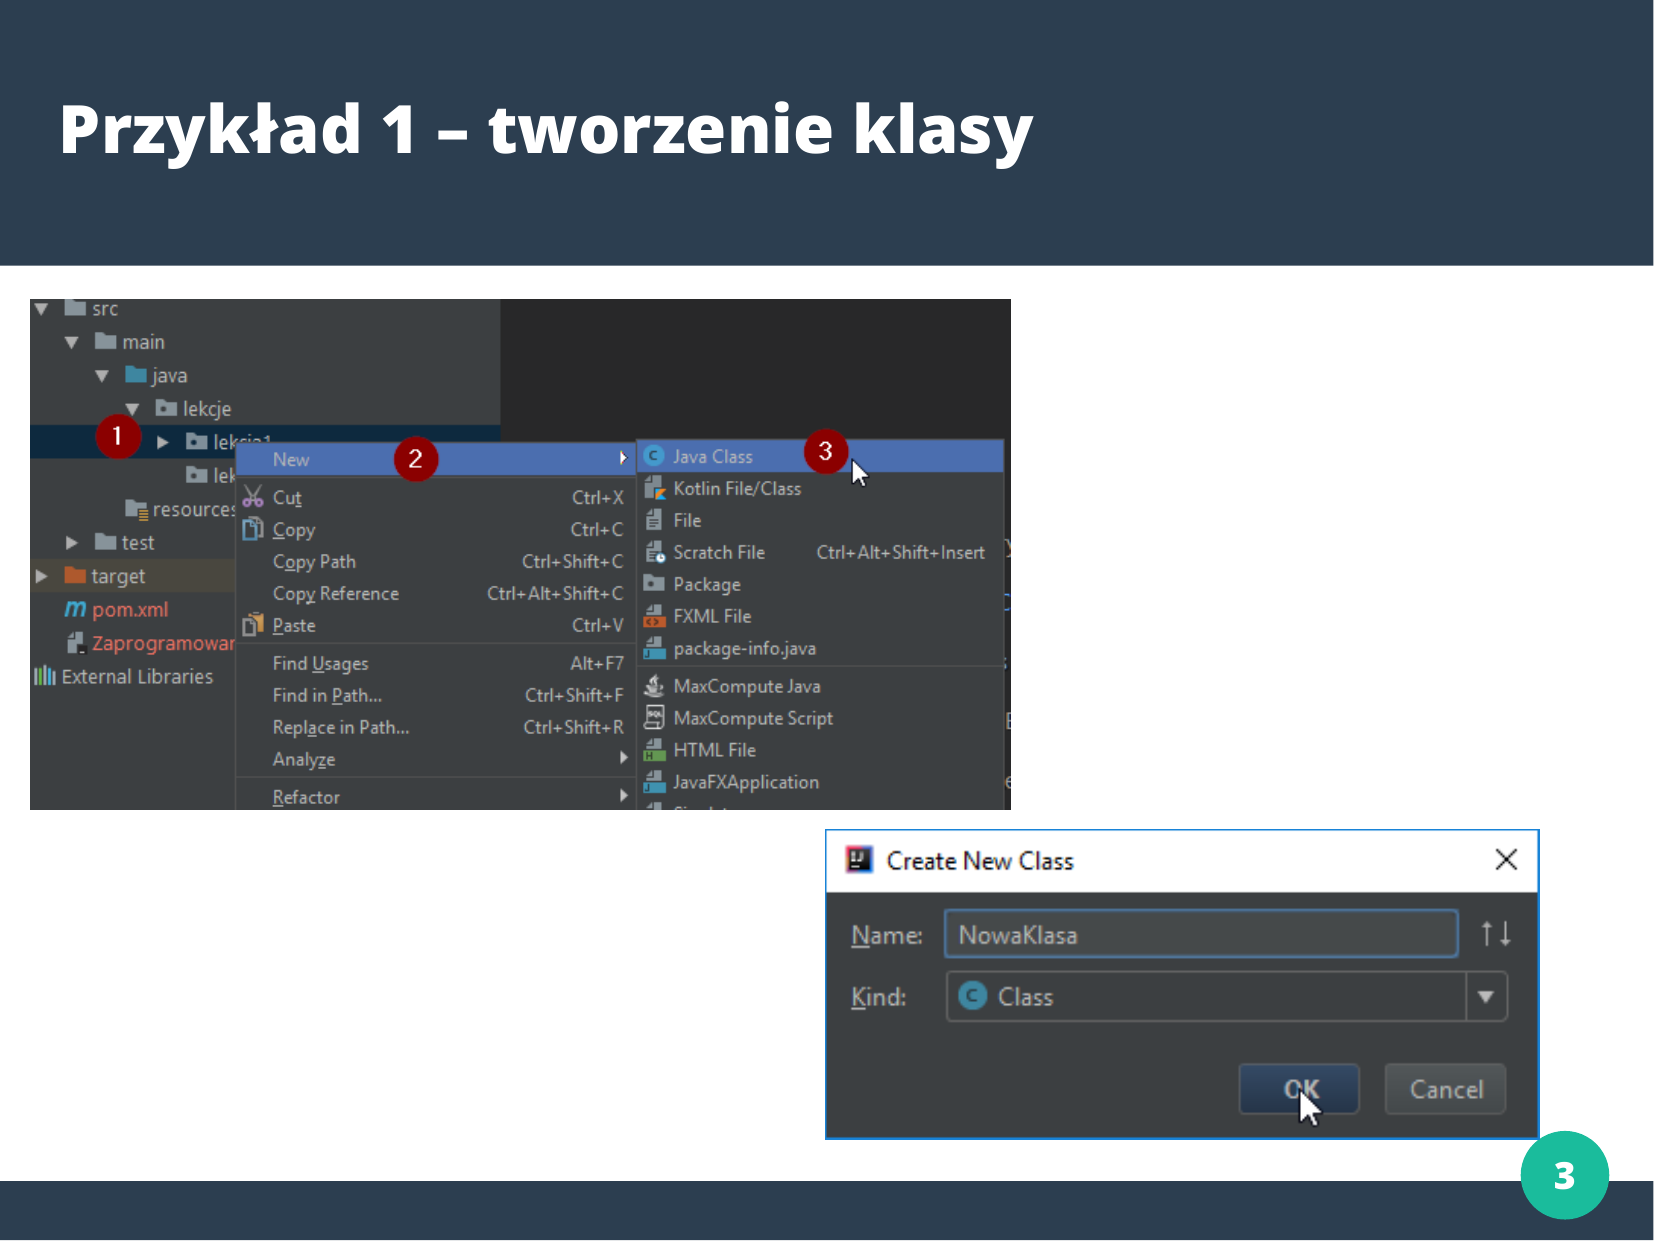

# Przykład 1 – tworzenie klasy
3